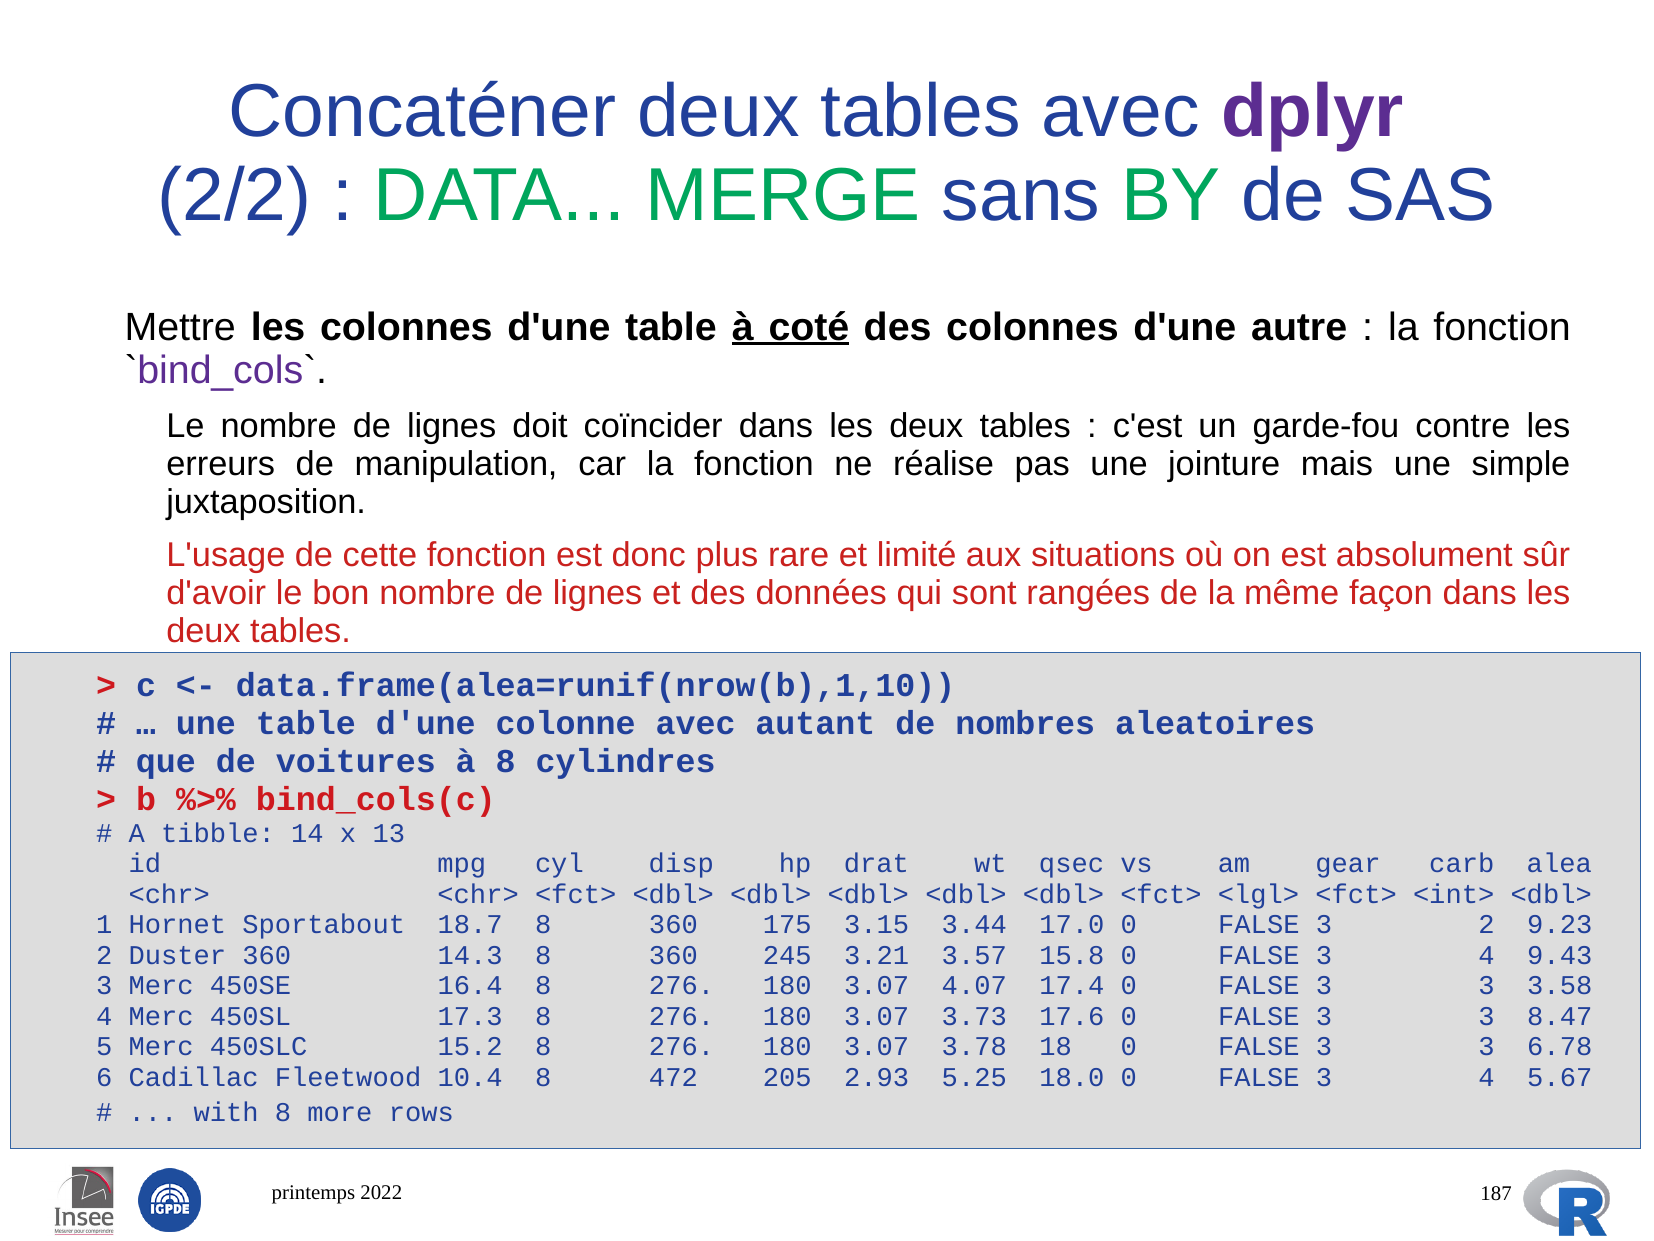

# Concaténer deux tables avec dplyr (2/2) : DATA... MERGE sans BY de SAS
Mettre les colonnes d'une table à coté des colonnes d'une autre : la fonction `bind_cols`.
Le nombre de lignes doit coïncider dans les deux tables : c'est un garde-fou contre les erreurs de manipulation, car la fonction ne réalise pas une jointure mais une simple juxtaposition.
L'usage de cette fonction est donc plus rare et limité aux situations où on est absolument sûr d'avoir le bon nombre de lignes et des données qui sont rangées de la même façon dans les deux tables.
> c <- data.frame(alea=runif(nrow(b),1,10))
# … une table d'une colonne avec autant de nombres aleatoires
# que de voitures à 8 cylindres
> b %>% bind_cols(c)
# A tibble: 14 x 13
 id mpg cyl disp hp drat wt qsec vs am gear carb alea
 <chr> <chr> <fct> <dbl> <dbl> <dbl> <dbl> <dbl> <fct> <lgl> <fct> <int> <dbl>
1 Hornet Sportabout 18.7 8 360 175 3.15 3.44 17.0 0 FALSE 3 2 9.23
2 Duster 360 14.3 8 360 245 3.21 3.57 15.8 0 FALSE 3 4 9.43
3 Merc 450SE 16.4 8 276. 180 3.07 4.07 17.4 0 FALSE 3 3 3.58
4 Merc 450SL 17.3 8 276. 180 3.07 3.73 17.6 0 FALSE 3 3 8.47
5 Merc 450SLC 15.2 8 276. 180 3.07 3.78 18 0 FALSE 3 3 6.78
6 Cadillac Fleetwood 10.4 8 472 205 2.93 5.25 18.0 0 FALSE 3 4 5.67
# ... with 8 more rows
printemps 2022
187